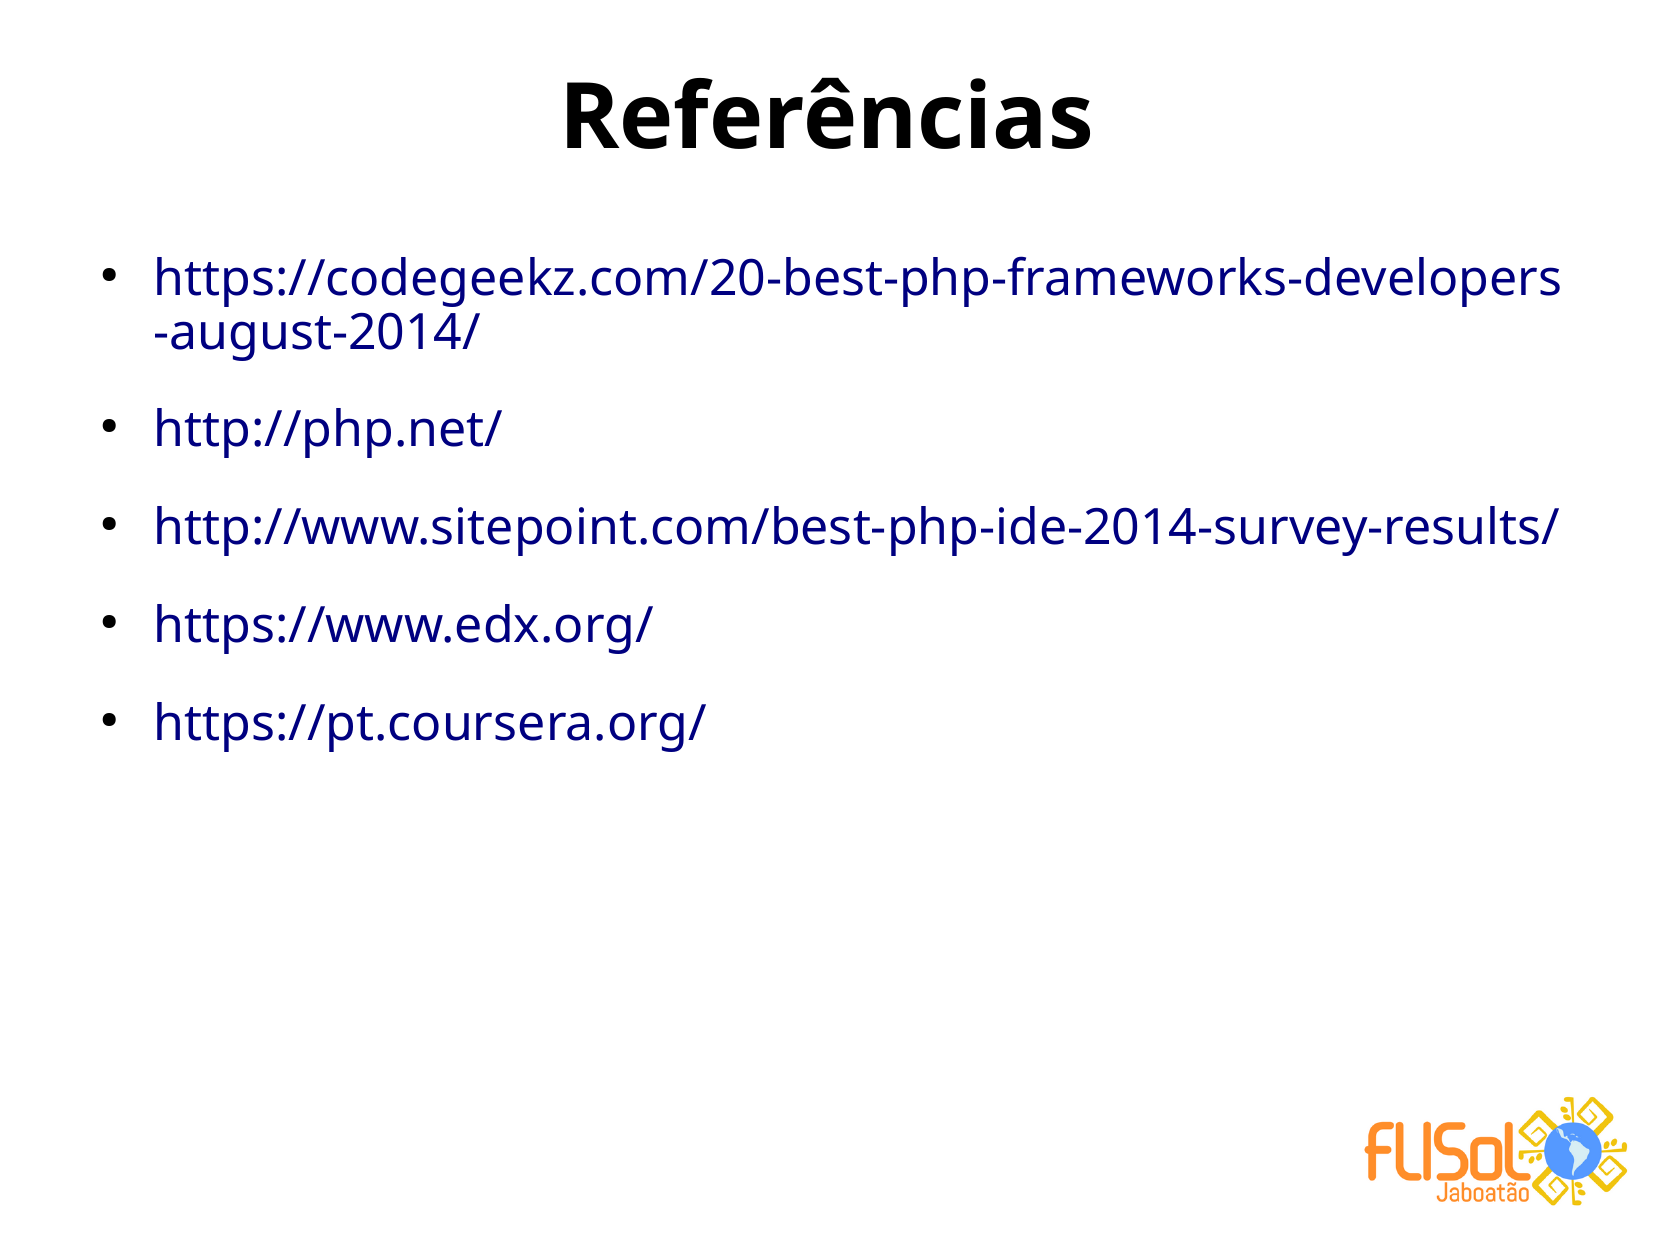

# Referências
https://codegeekz.com/20-best-php-frameworks-developers-august-2014/
http://php.net/
http://www.sitepoint.com/best-php-ide-2014-survey-results/
https://www.edx.org/
https://pt.coursera.org/